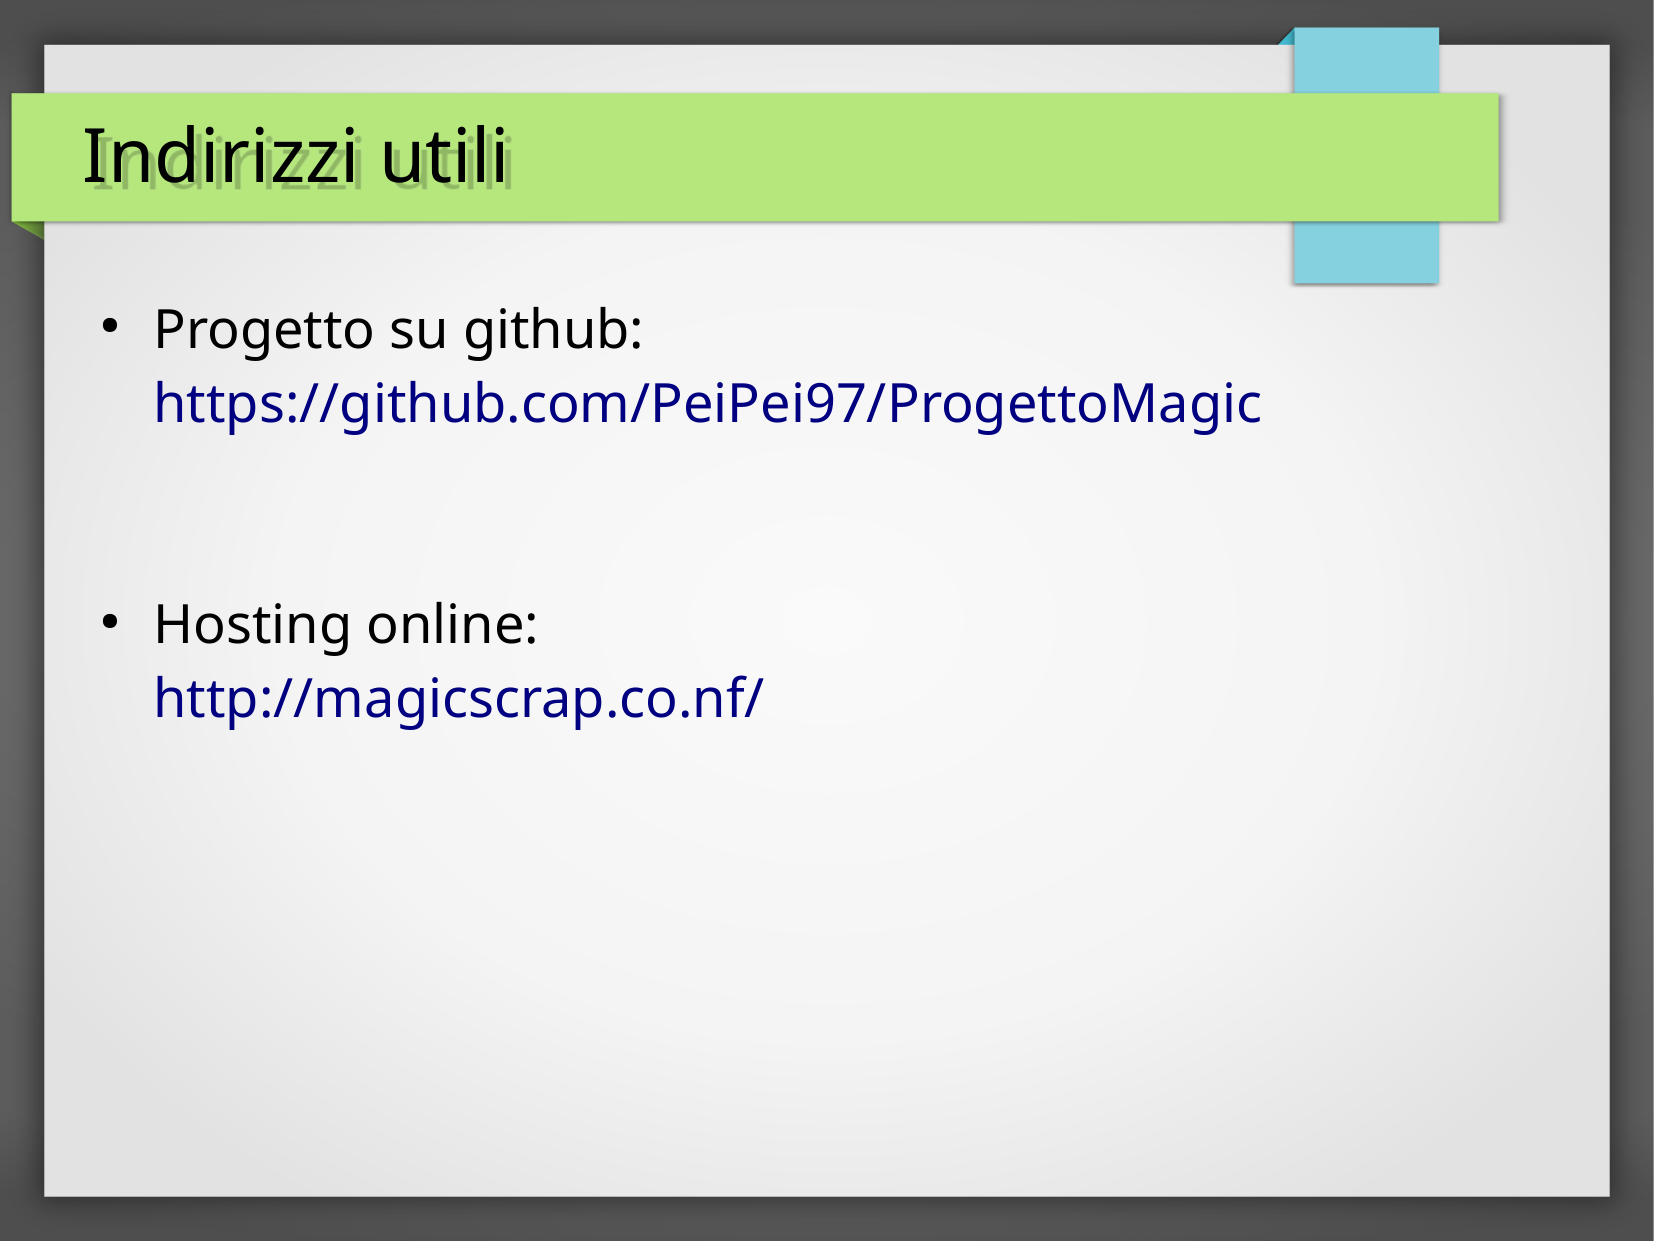

# Indirizzi utili
Progetto su github:
https://github.com/PeiPei97/ProgettoMagic
Hosting online:
http://magicscrap.co.nf/